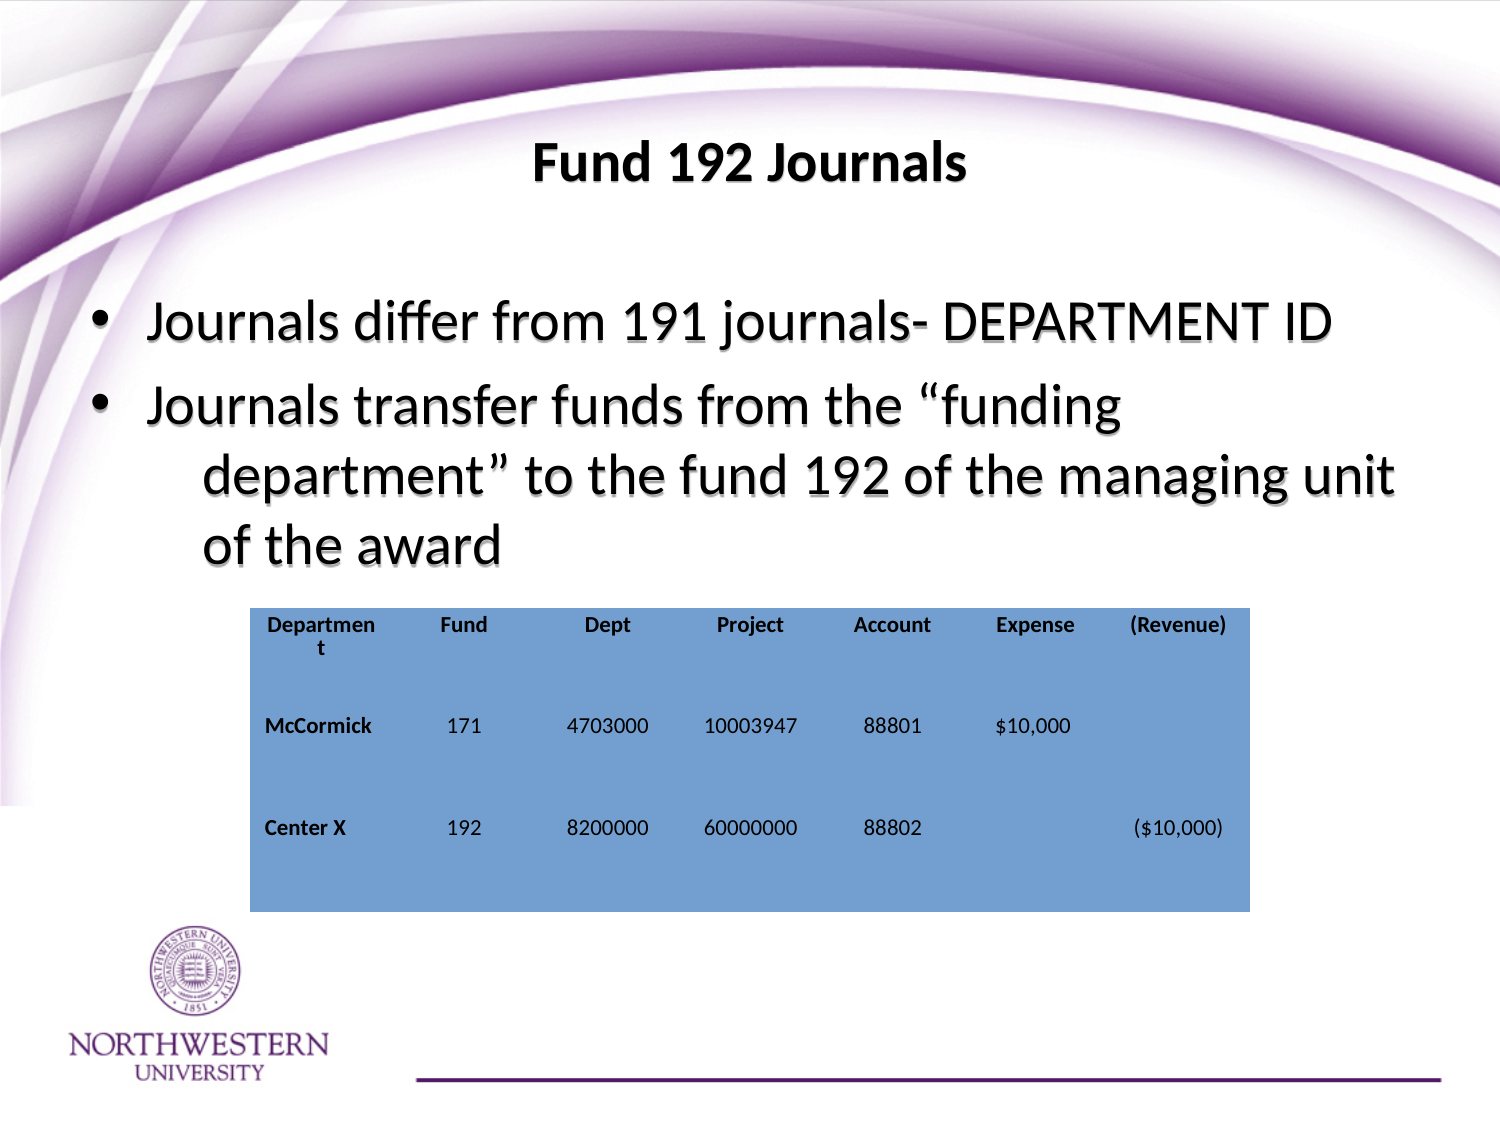

# Fund 192 Journals
Journals differ from 191 journals- DEPARTMENT ID
Journals transfer funds from the “funding department” to the fund 192 of the managing unit of the award
| Department | Fund | Dept | Project | Account | Expense | (Revenue) |
| --- | --- | --- | --- | --- | --- | --- |
| McCormick | 171 | 4703000 | 10003947 | 88801 | $10,000 | |
| Center X | 192 | 8200000 | 60000000 | 88802 | | ($10,000) |